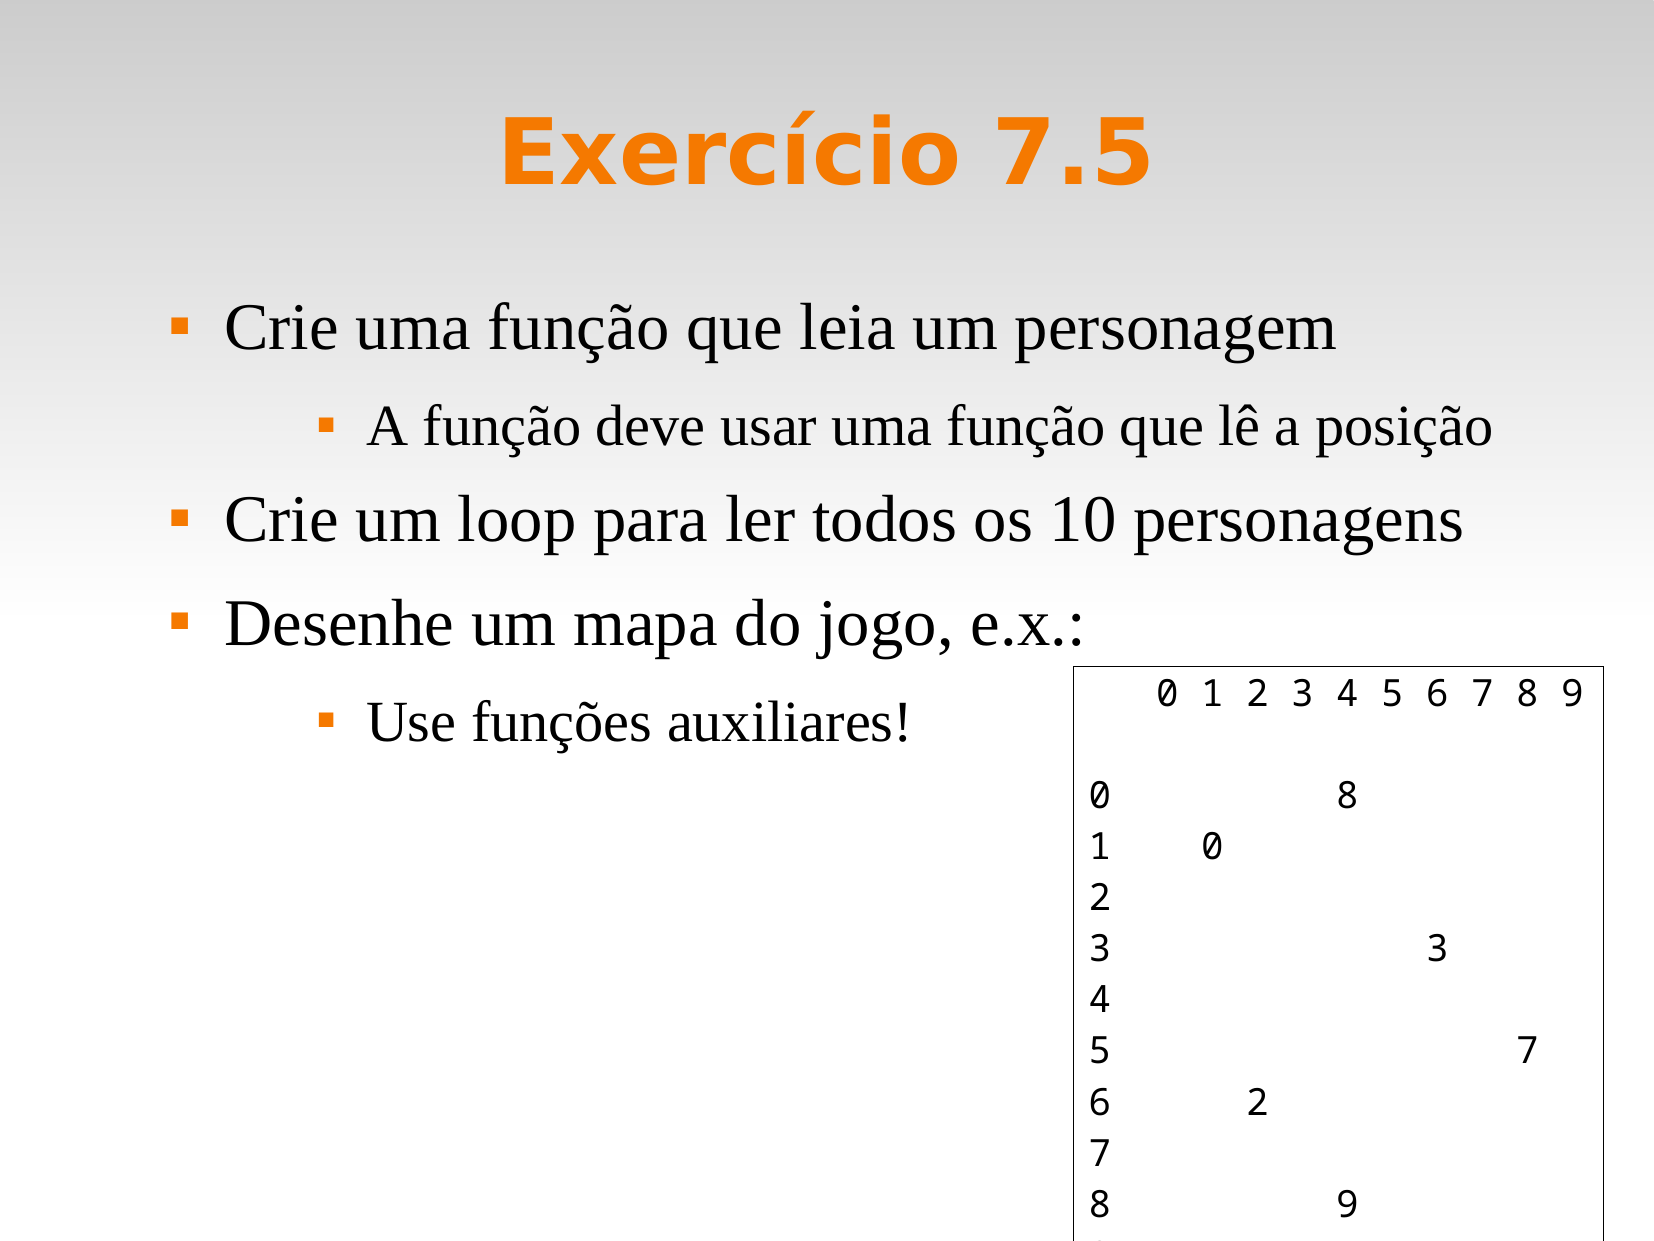

# Exercício 7.5
Crie uma função que leia um personagem
A função deve usar uma função que lê a posição
Crie um loop para ler todos os 10 personagens
Desenhe um mapa do jogo, e.x.:
Use funções auxiliares!
 0 1 2 3 4 5 6 7 8 9
0 8
1 0
2
3 3
4
5 7
6 2
7
8 9
9 5